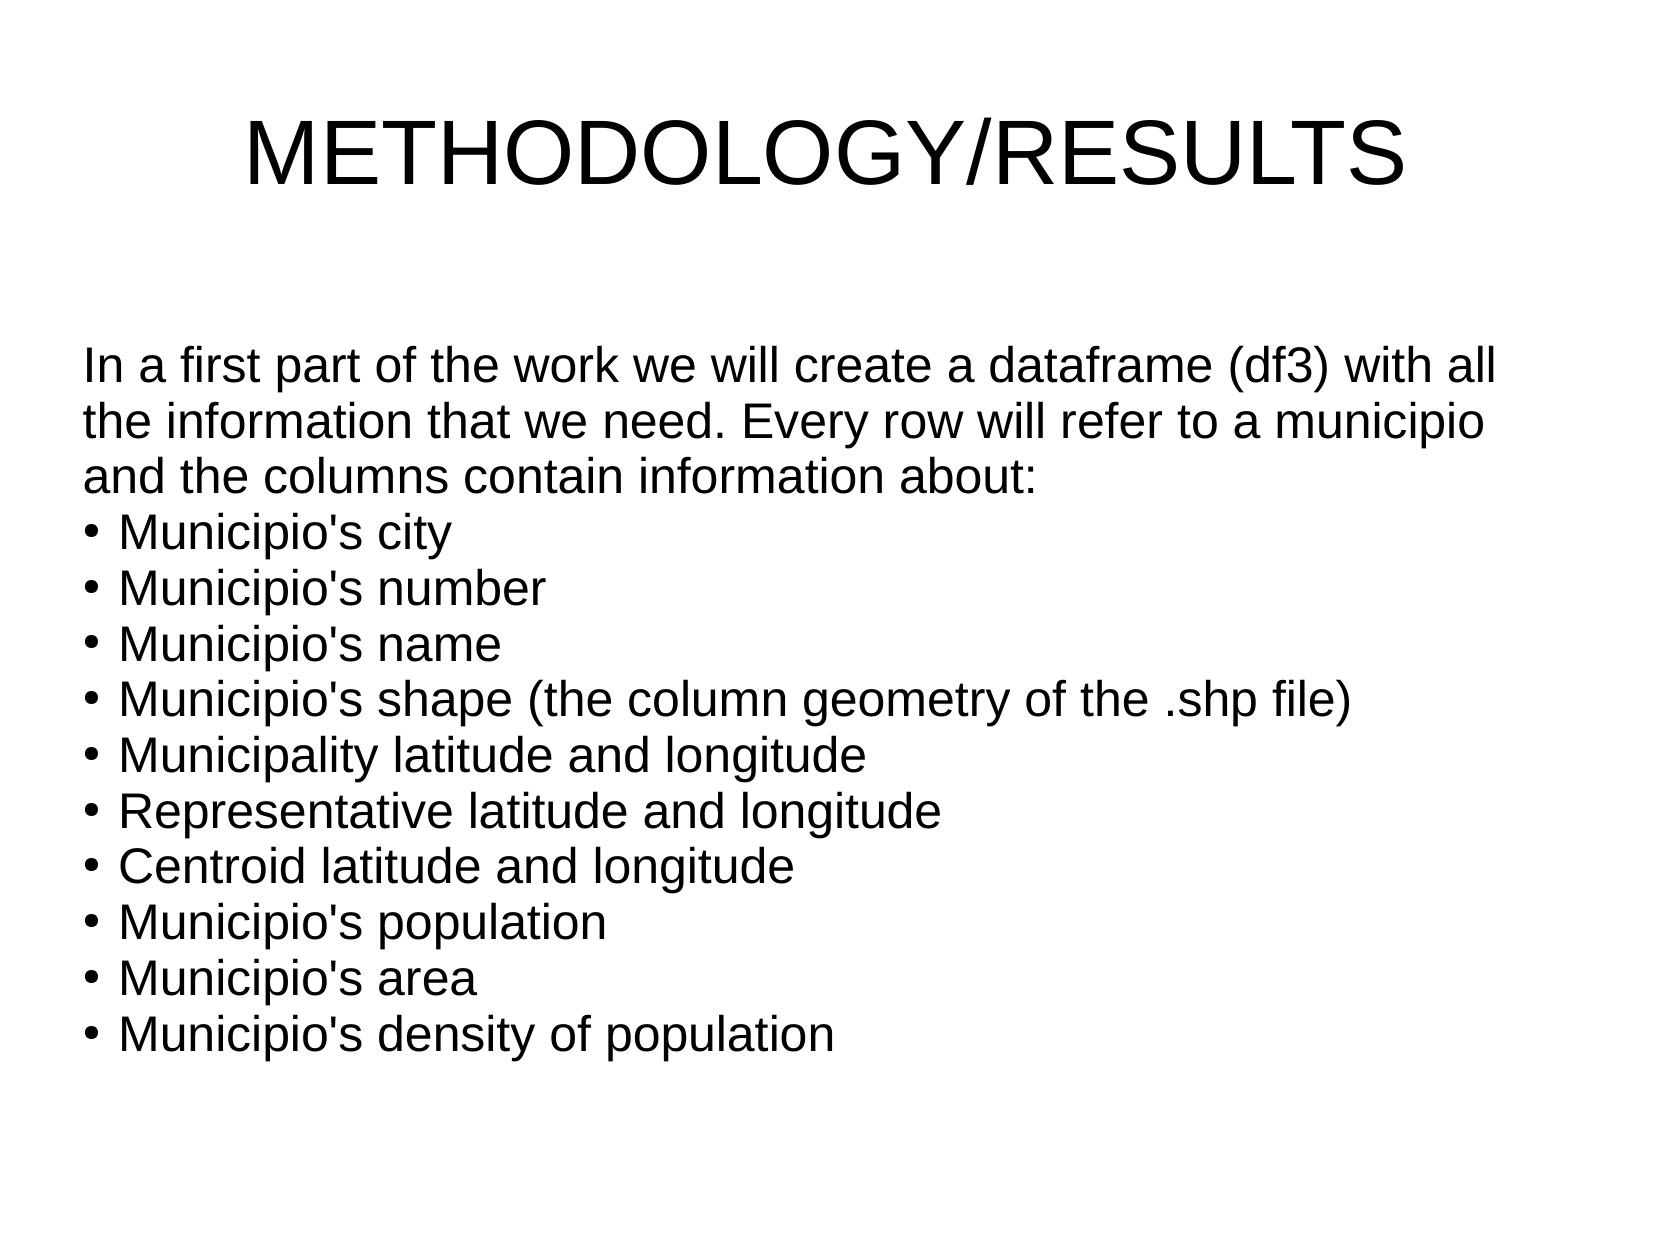

# METHODOLOGY/RESULTS
In a first part of the work we will create a dataframe (df3) with all the information that we need. Every row will refer to a municipio and the columns contain information about:
Municipio's city
Municipio's number
Municipio's name
Municipio's shape (the column geometry of the .shp file)
Municipality latitude and longitude
Representative latitude and longitude
Centroid latitude and longitude
Municipio's population
Municipio's area
Municipio's density of population